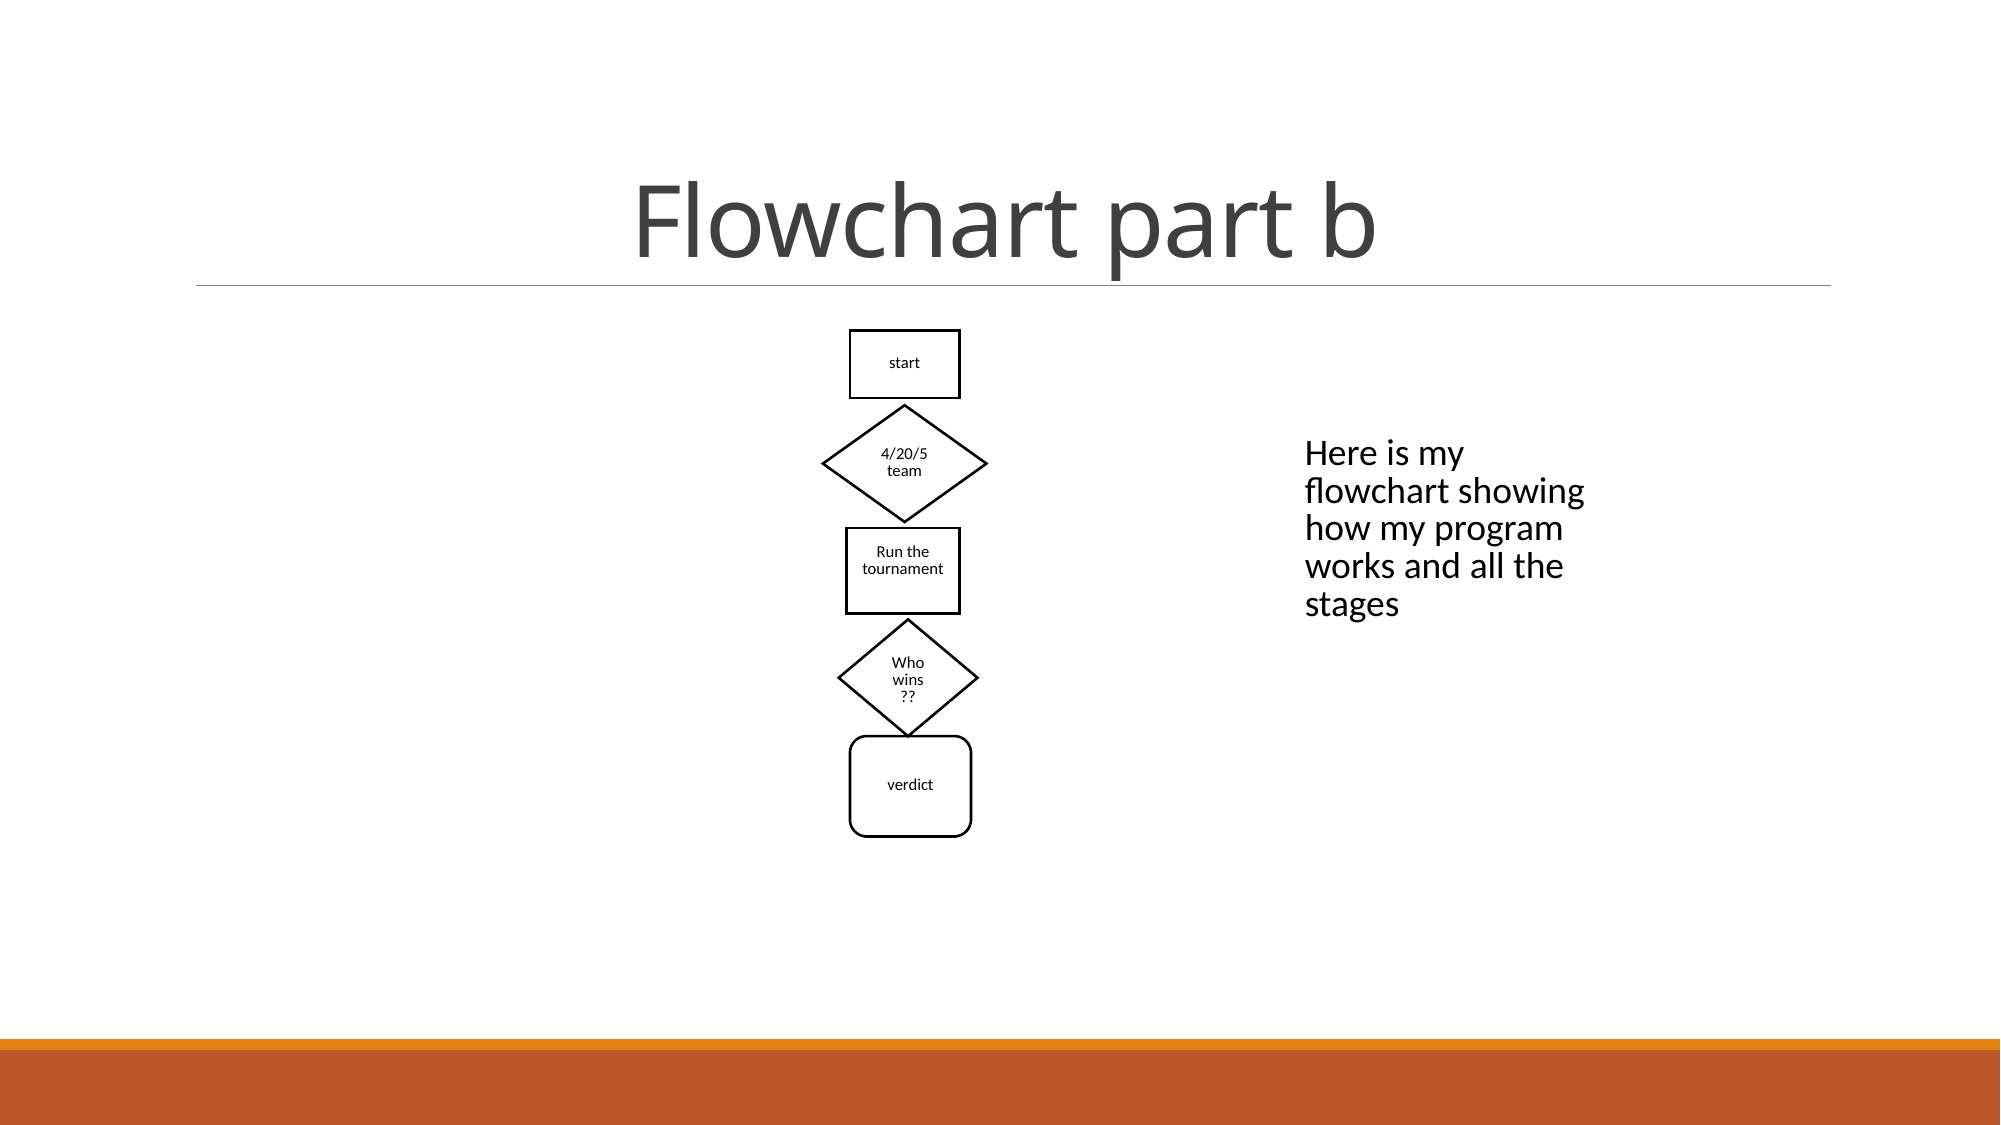

# Flowchart part b
start
4/20/5 team
Here is my flowchart showing how my program works and all the stages
Run the tournament
Who wins ??
verdict